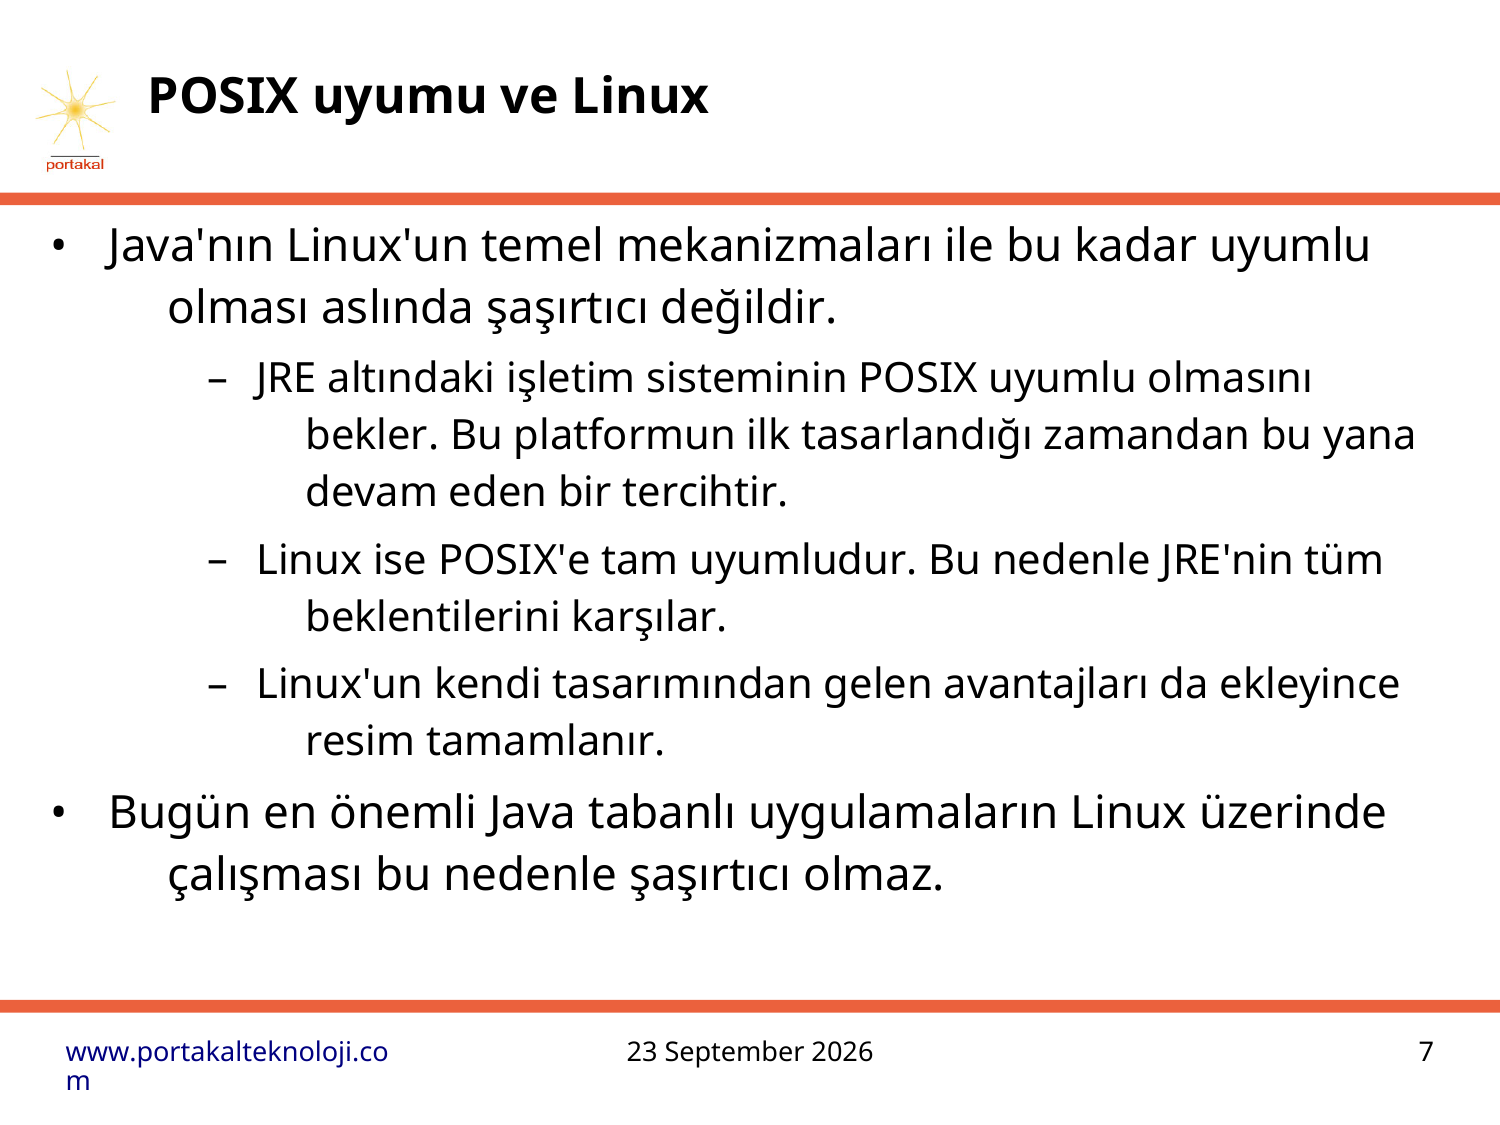

# POSIX uyumu ve Linux
Java'nın Linux'un temel mekanizmaları ile bu kadar uyumlu olması aslında şaşırtıcı değildir.
JRE altındaki işletim sisteminin POSIX uyumlu olmasını bekler. Bu platformun ilk tasarlandığı zamandan bu yana devam eden bir tercihtir.
Linux ise POSIX'e tam uyumludur. Bu nedenle JRE'nin tüm beklentilerini karşılar.
Linux'un kendi tasarımından gelen avantajları da ekleyince resim tamamlanır.
Bugün en önemli Java tabanlı uygulamaların Linux üzerinde çalışması bu nedenle şaşırtıcı olmaz.